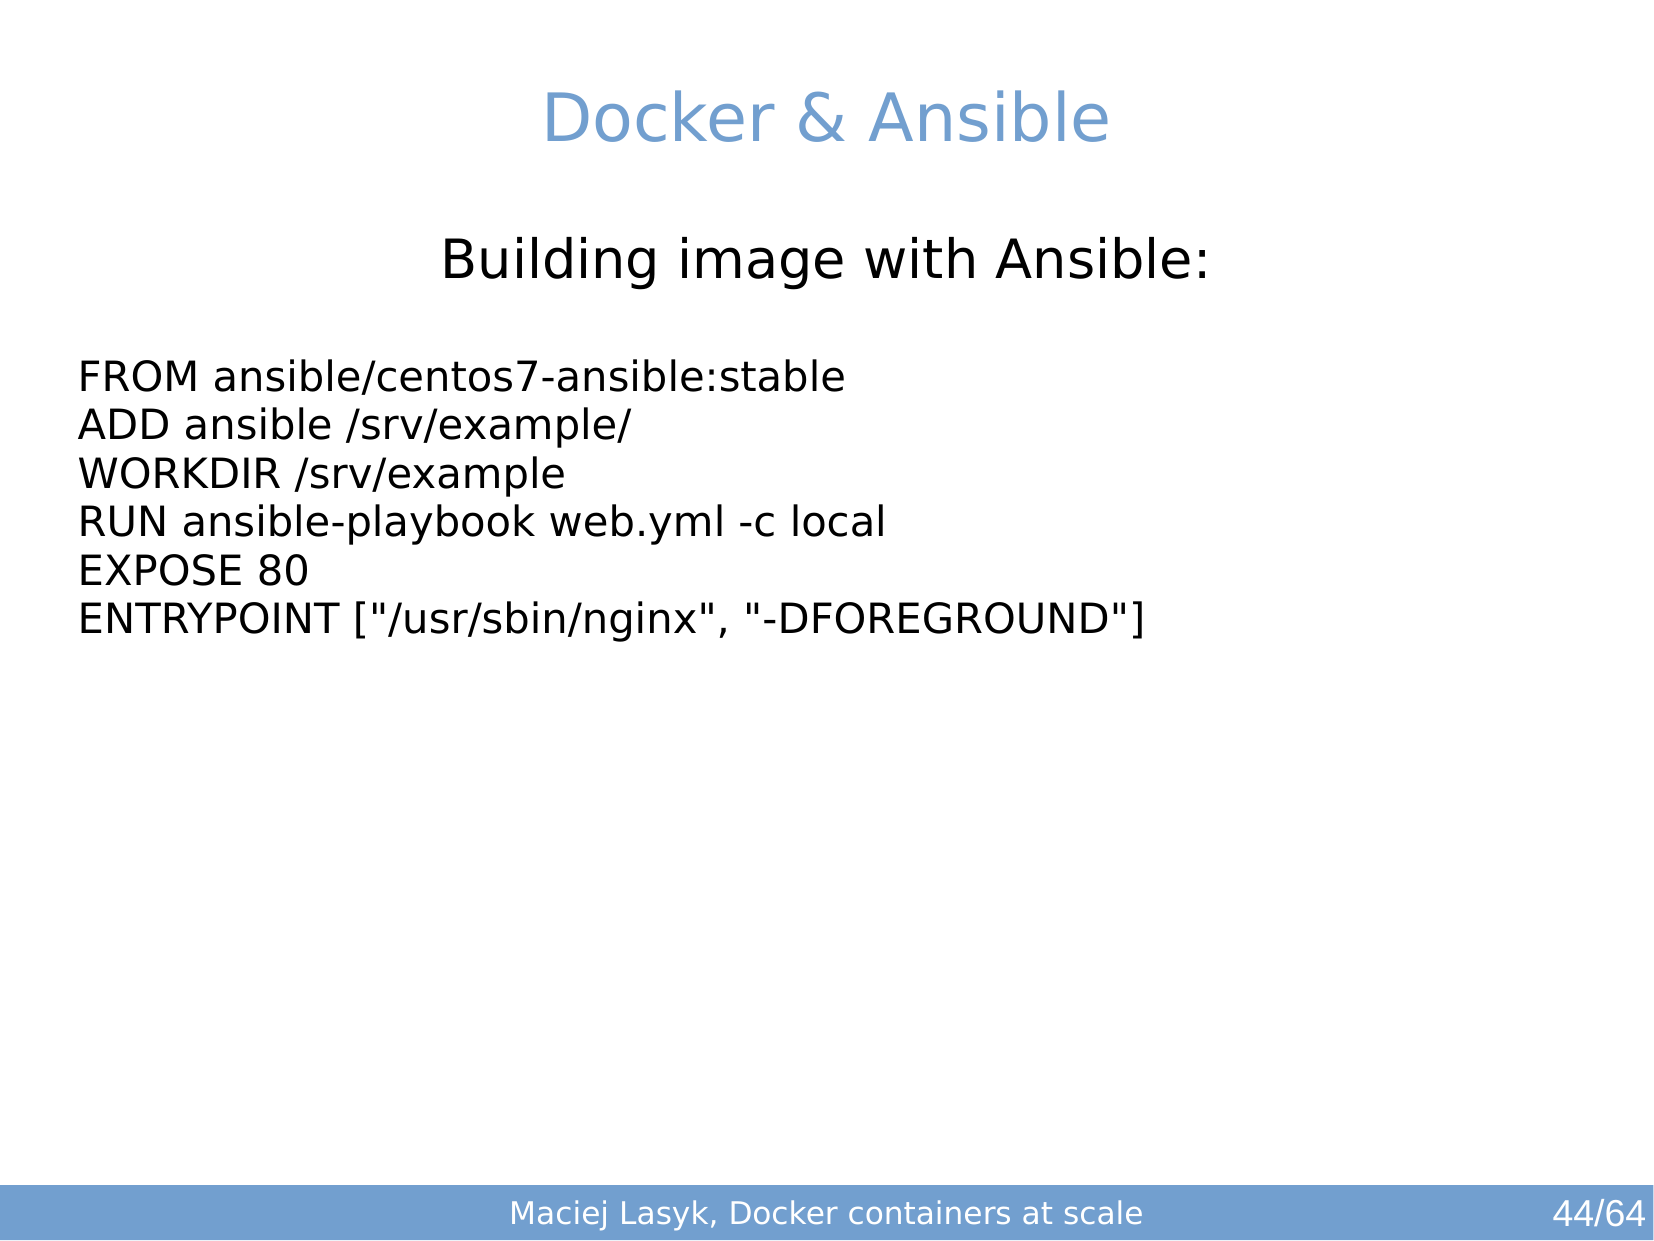

Docker & Ansible
Building image with Ansible:
FROM ansible/centos7-ansible:stable
ADD ansible /srv/example/
WORKDIR /srv/example
RUN ansible-playbook web.yml -c local
EXPOSE 80
ENTRYPOINT ["/usr/sbin/nginx", "-DFOREGROUND"]
 44/64
Maciej Lasyk, Docker containers at scale